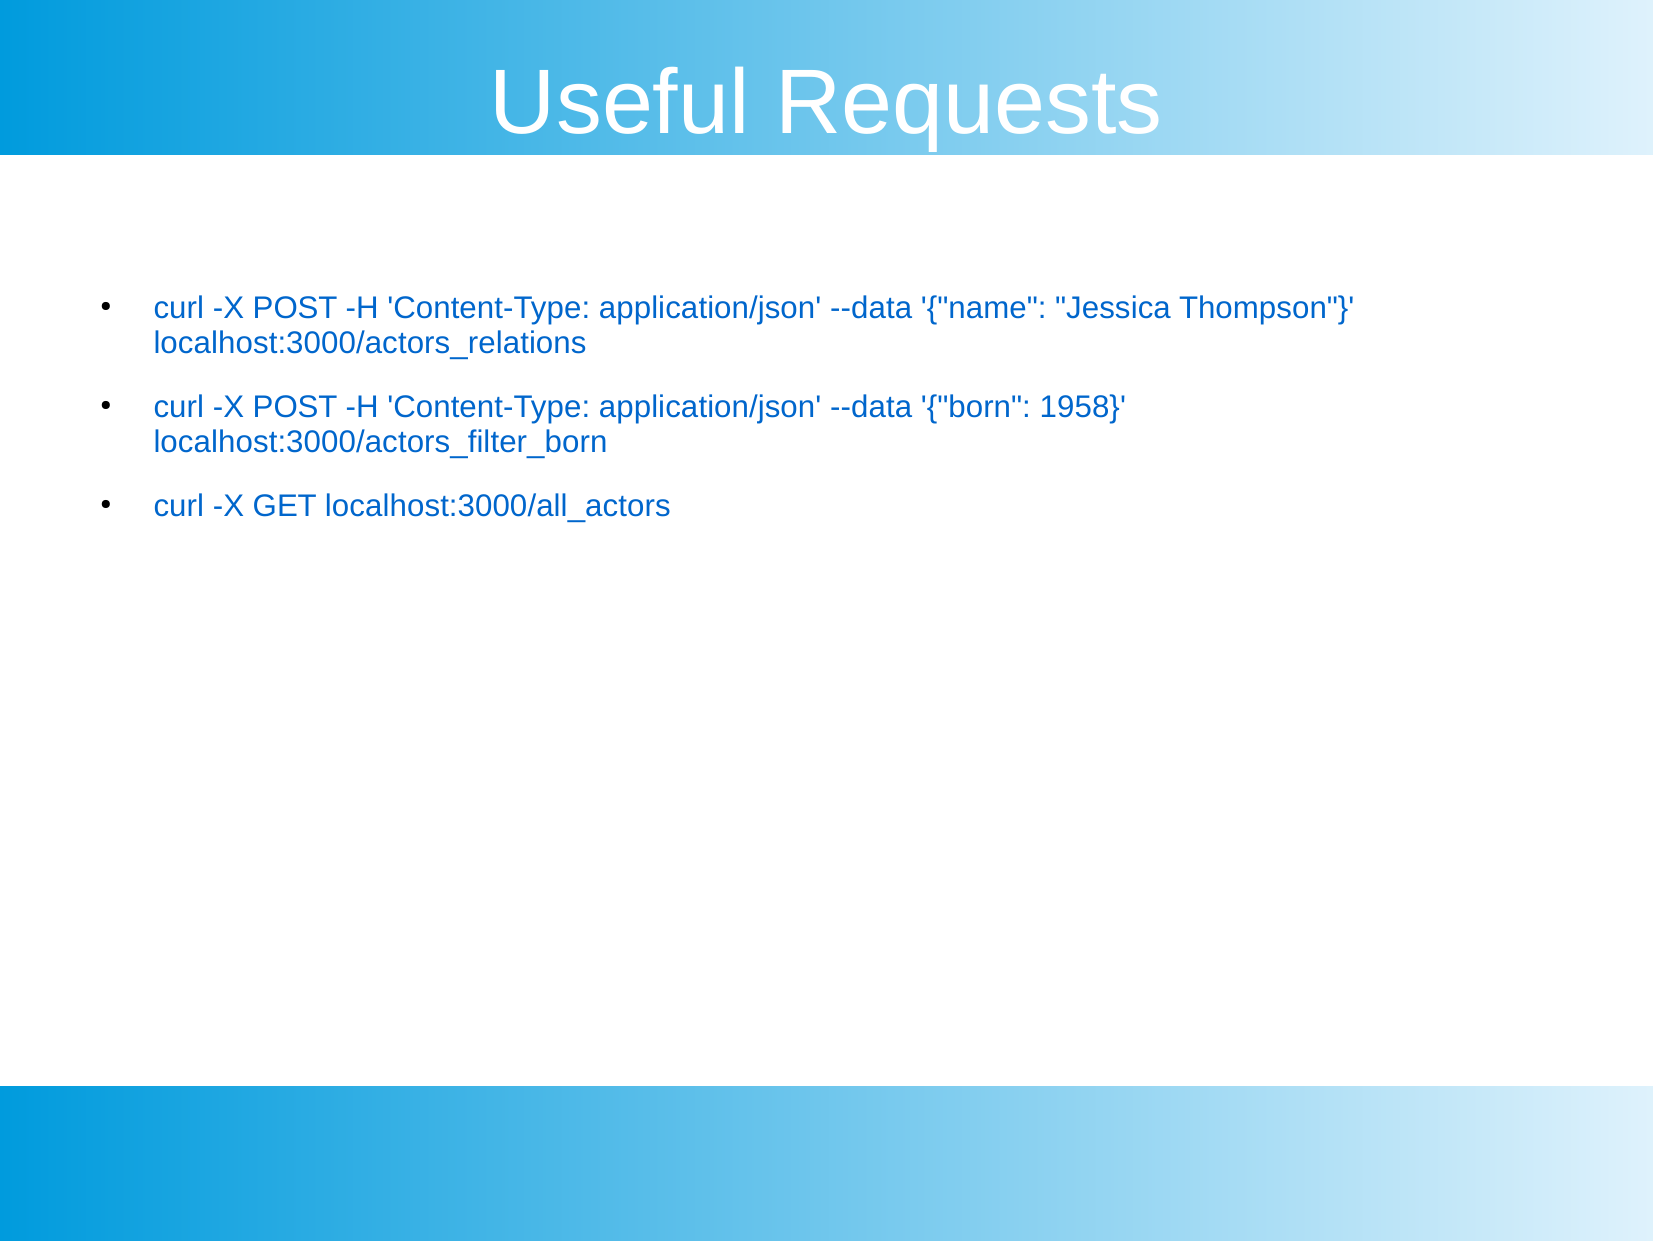

# Useful Requests
curl -X POST -H 'Content-Type: application/json' --data '{"name": "Jessica Thompson"}' localhost:3000/actors_relations
curl -X POST -H 'Content-Type: application/json' --data '{"born": 1958}' localhost:3000/actors_filter_born
curl -X GET localhost:3000/all_actors